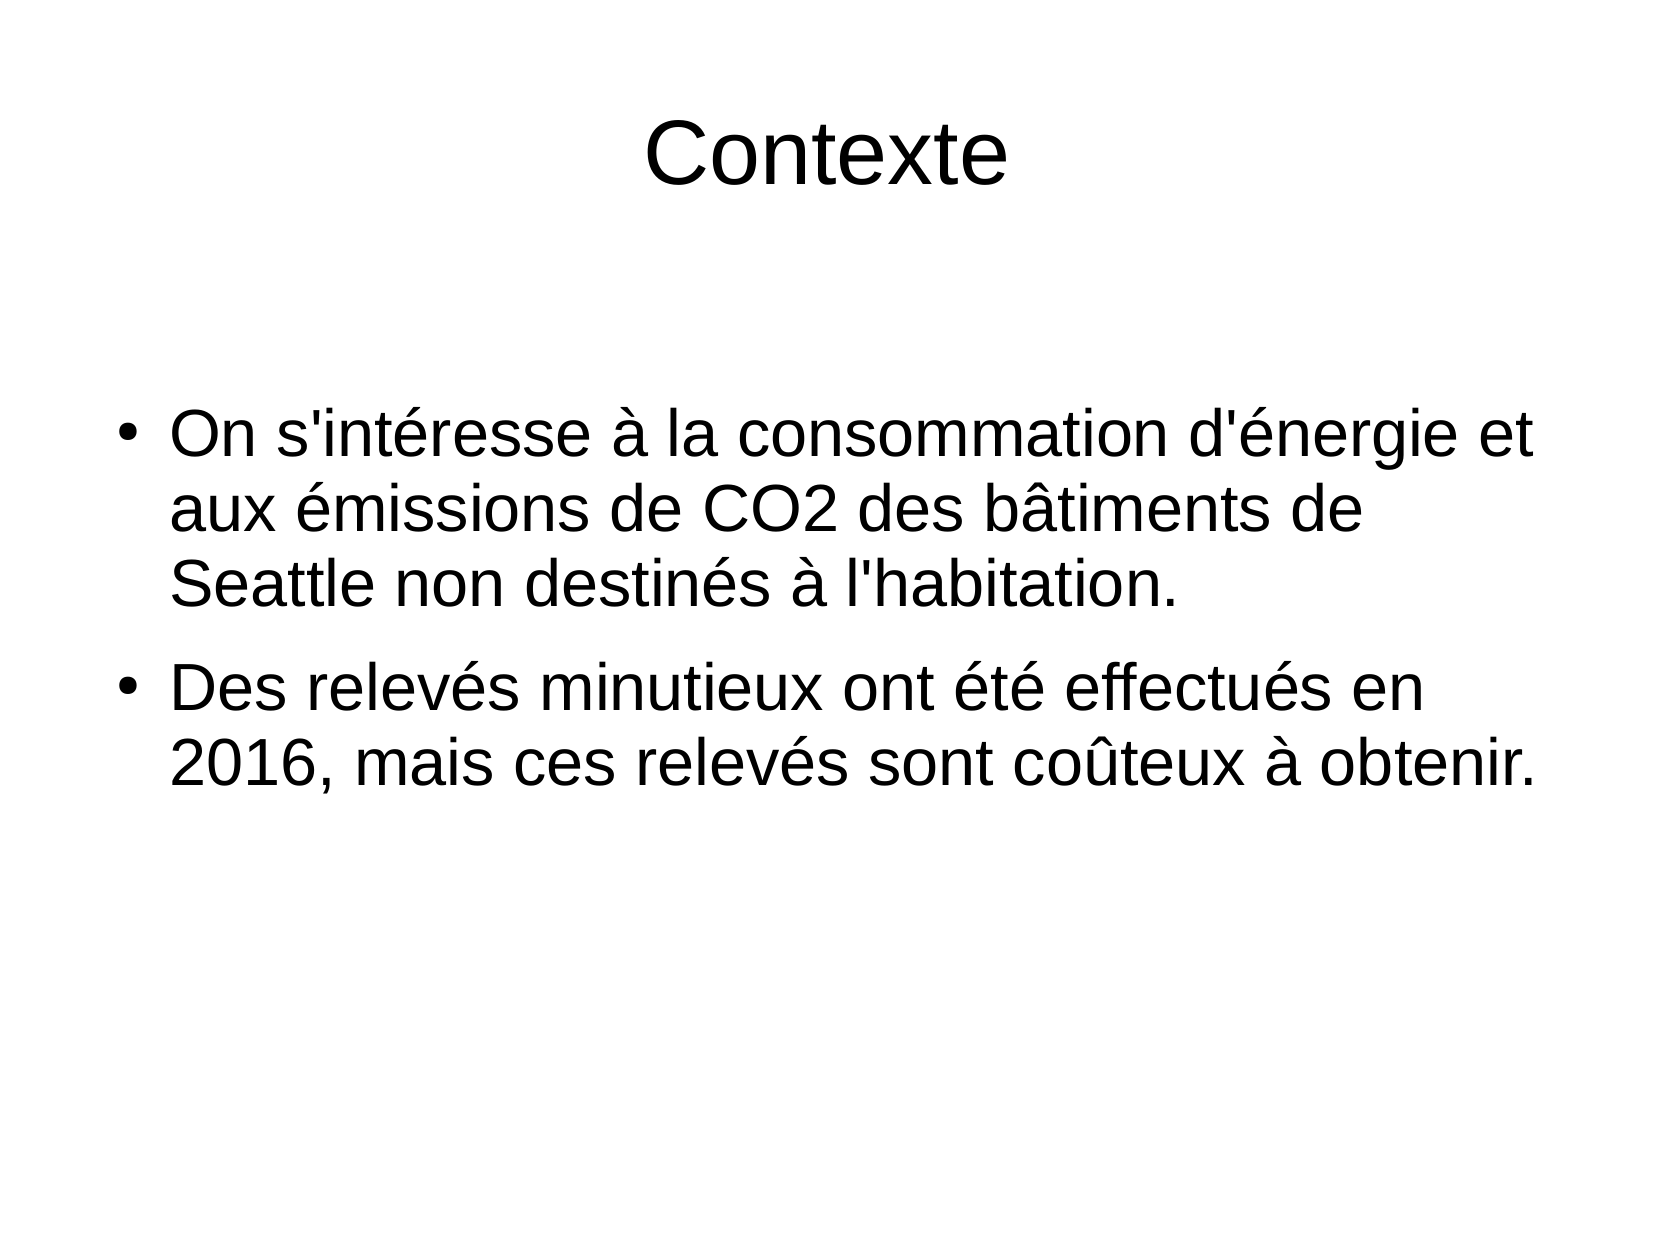

# Contexte
On s'intéresse à la consommation d'énergie et aux émissions de CO2 des bâtiments de Seattle non destinés à l'habitation.
Des relevés minutieux ont été effectués en 2016, mais ces relevés sont coûteux à obtenir.